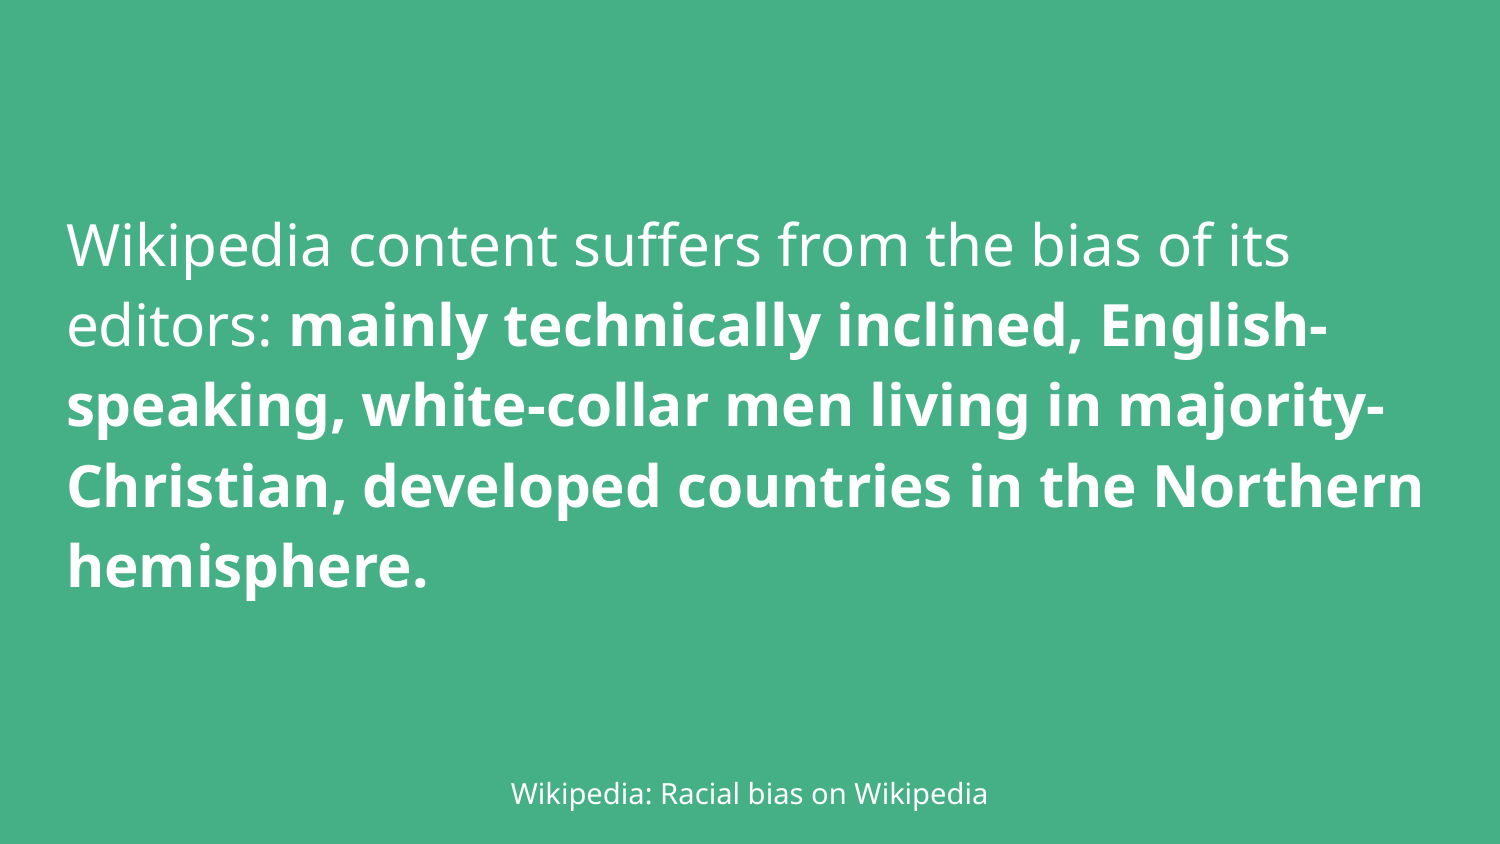

Wikipedia content suffers from the bias of its editors: mainly technically inclined, English-speaking, white-collar men living in majority-Christian, developed countries in the Northern hemisphere.
# Wikipedia: Racial bias on Wikipedia